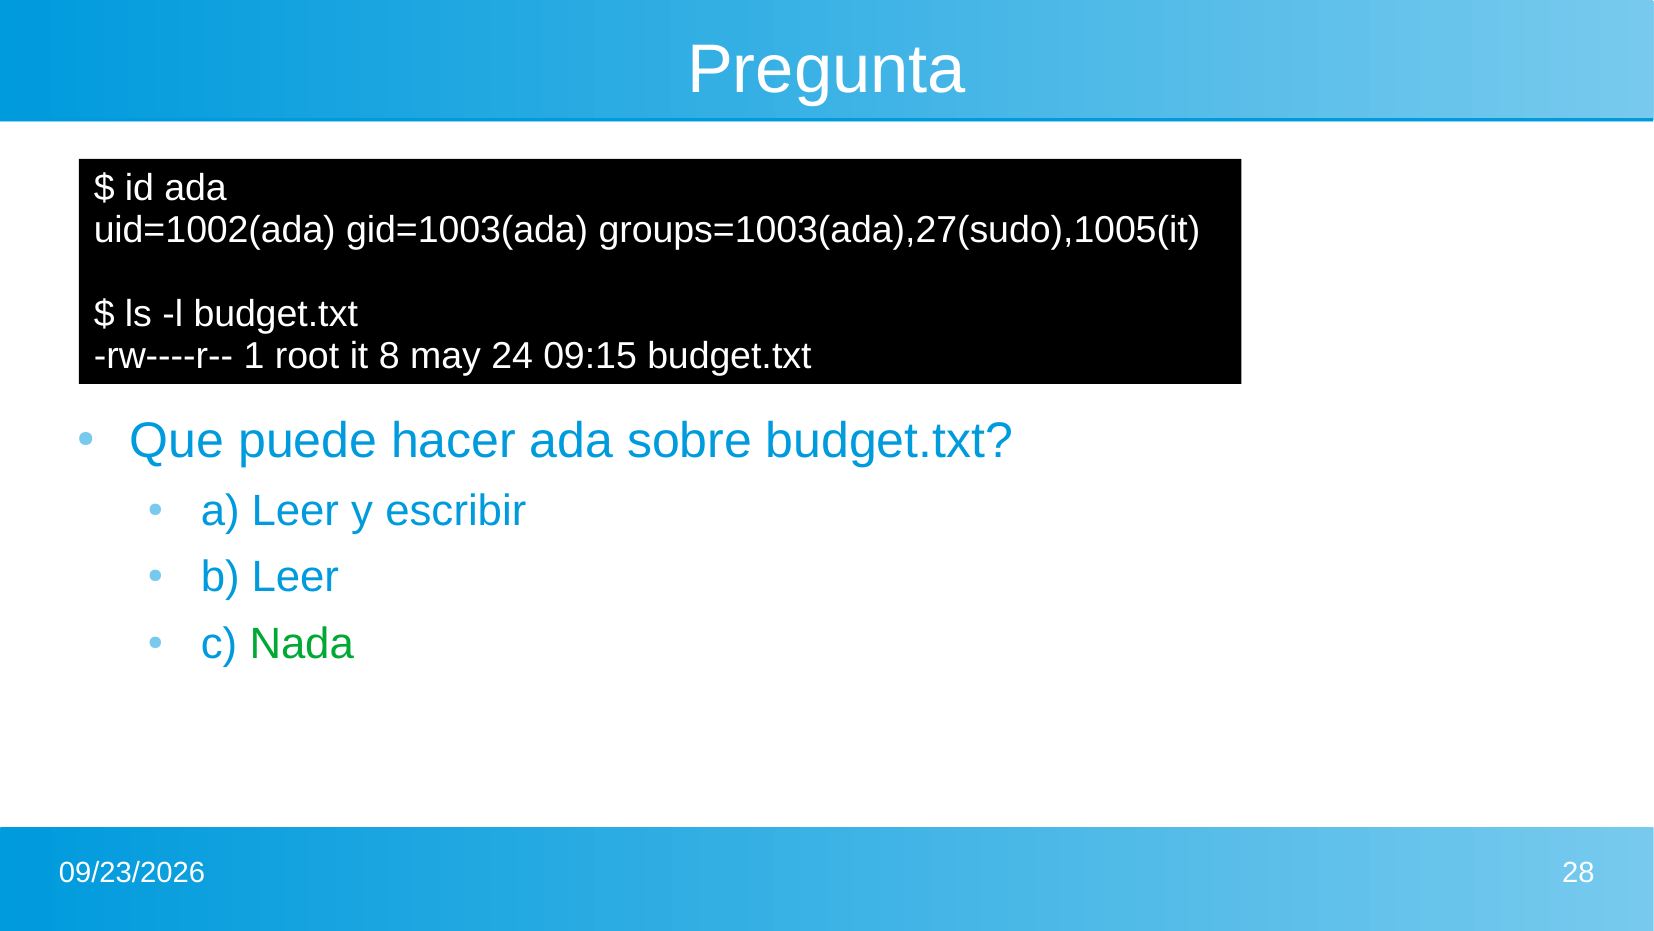

# Pregunta
$ id ada
uid=1002(ada) gid=1003(ada) groups=1003(ada),27(sudo),1005(it)
$ ls -l budget.txt
-rw----r-- 1 root it 8 may 24 09:15 budget.txt
Que puede hacer ada sobre budget.txt?
a) Leer y escribir
b) Leer
c) Nada
28